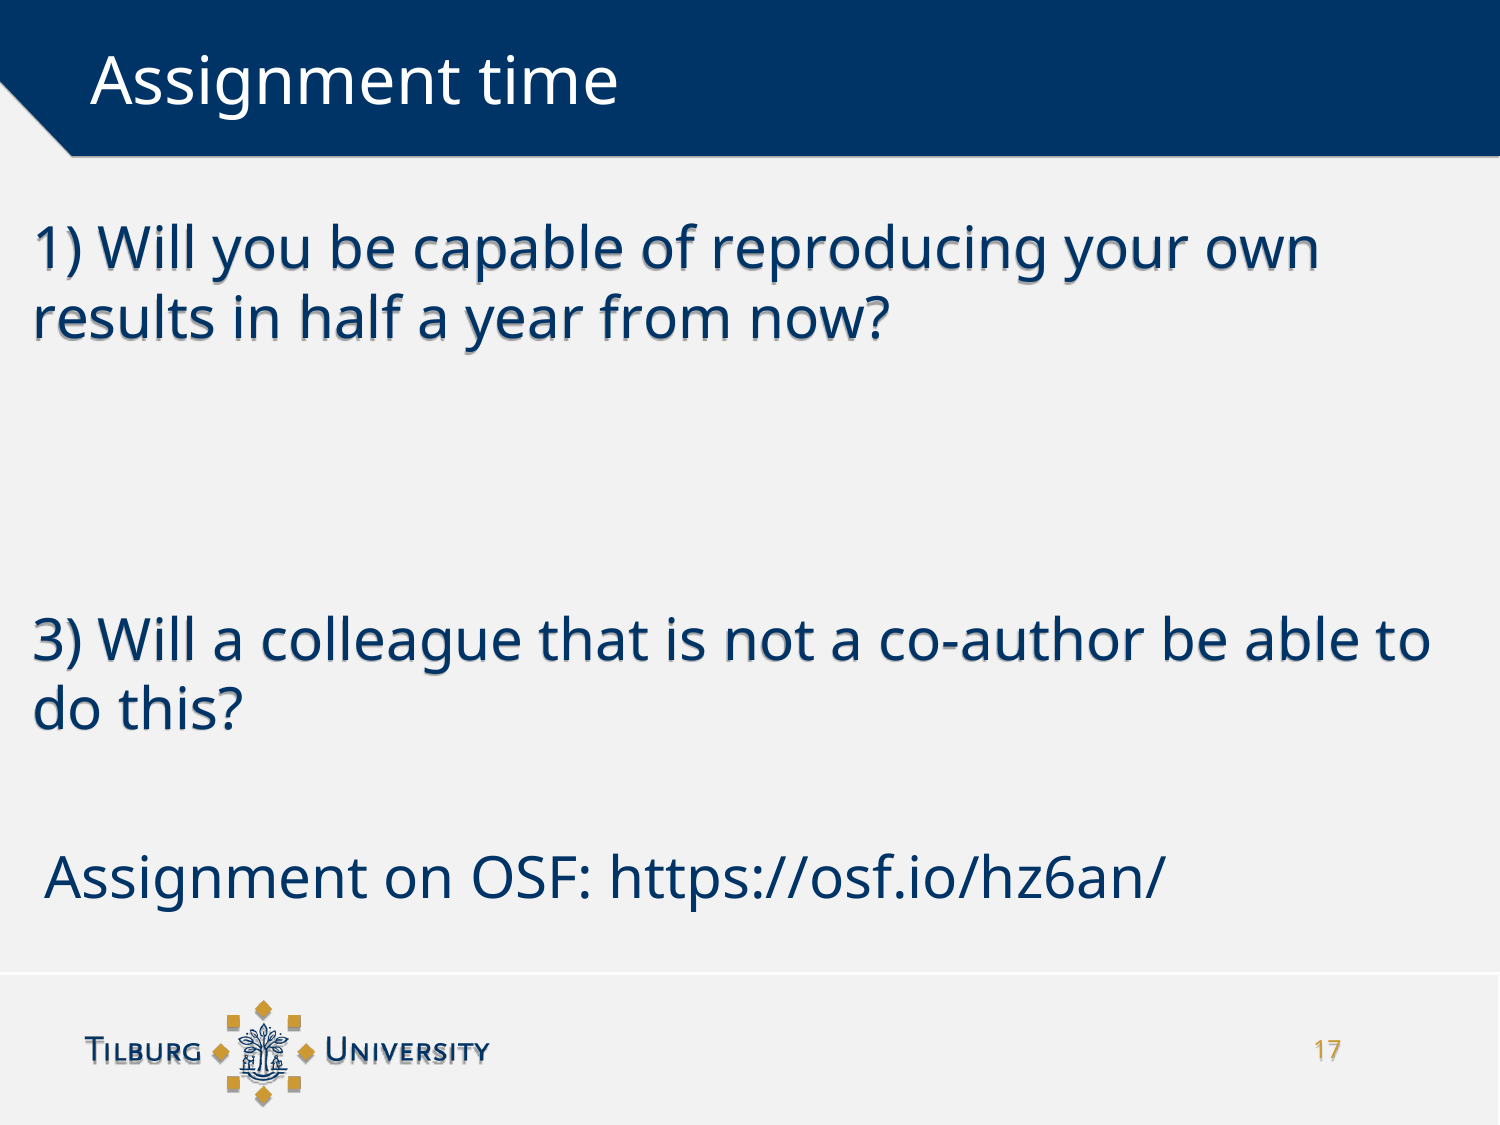

# Assignment time
1) Will you be capable of reproducing your own results in half a year from now?
3) Will a colleague that is not a co-author be able to do this?
Assignment on OSF: https://osf.io/hz6an/